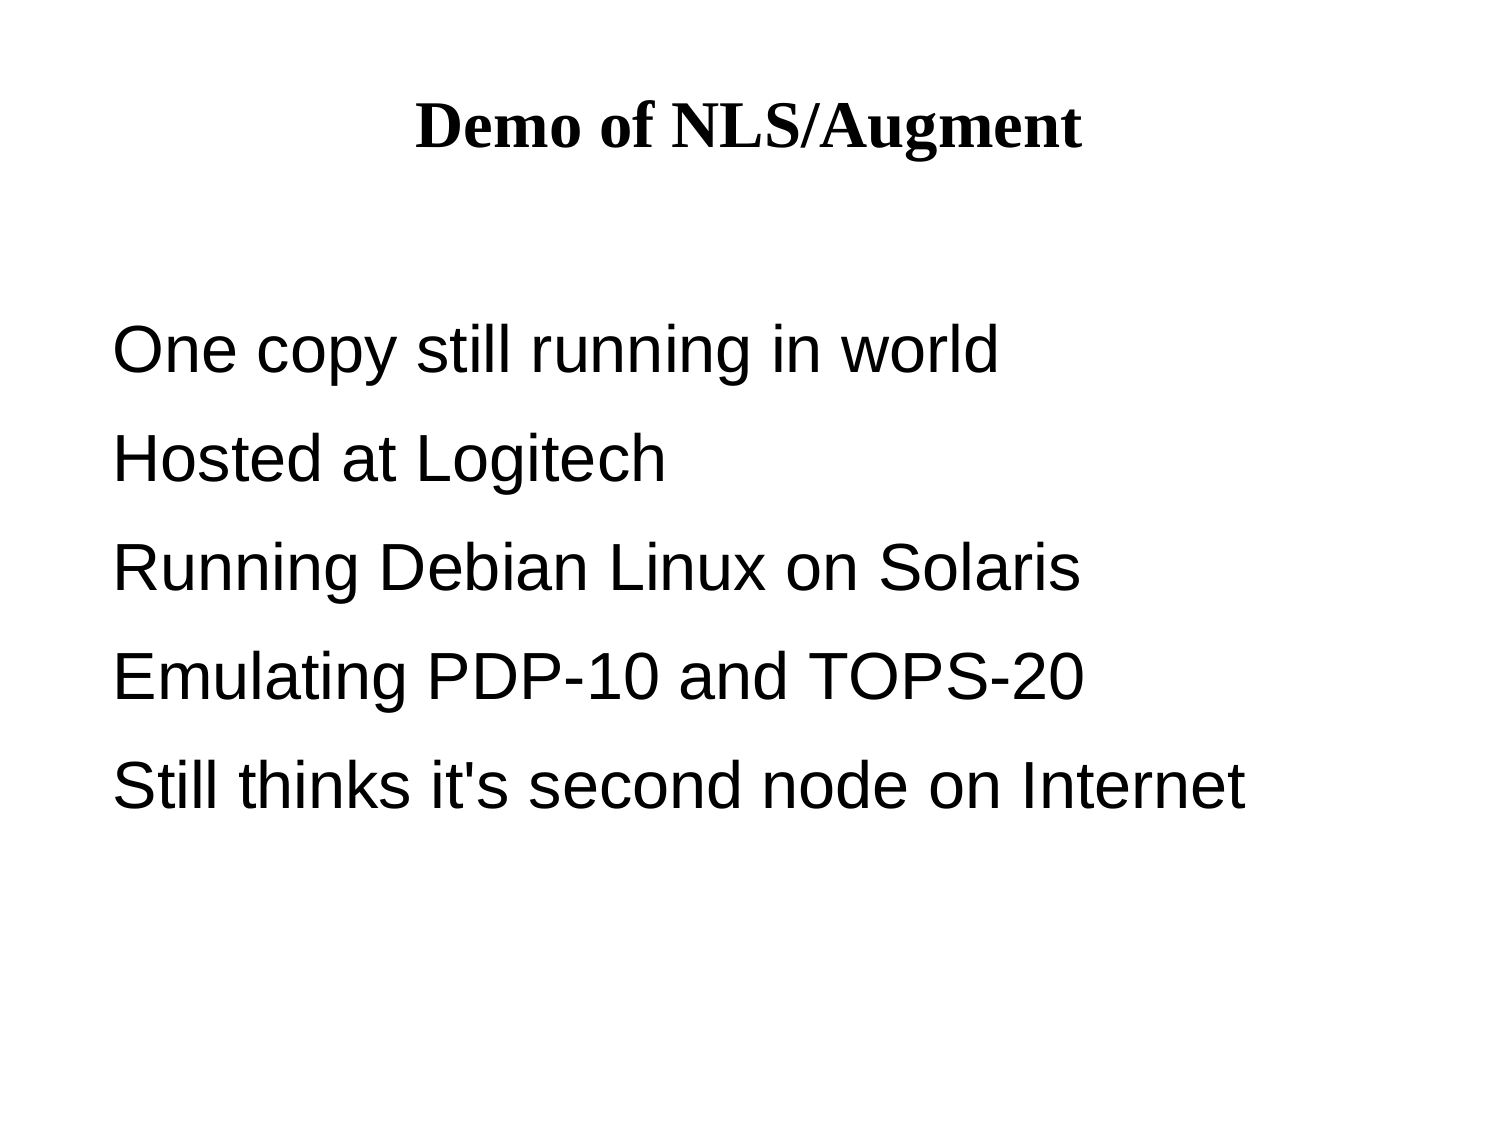

# Demo of NLS/Augment
One copy still running in world
Hosted at Logitech
Running Debian Linux on Solaris
Emulating PDP-10 and TOPS-20
Still thinks it's second node on Internet